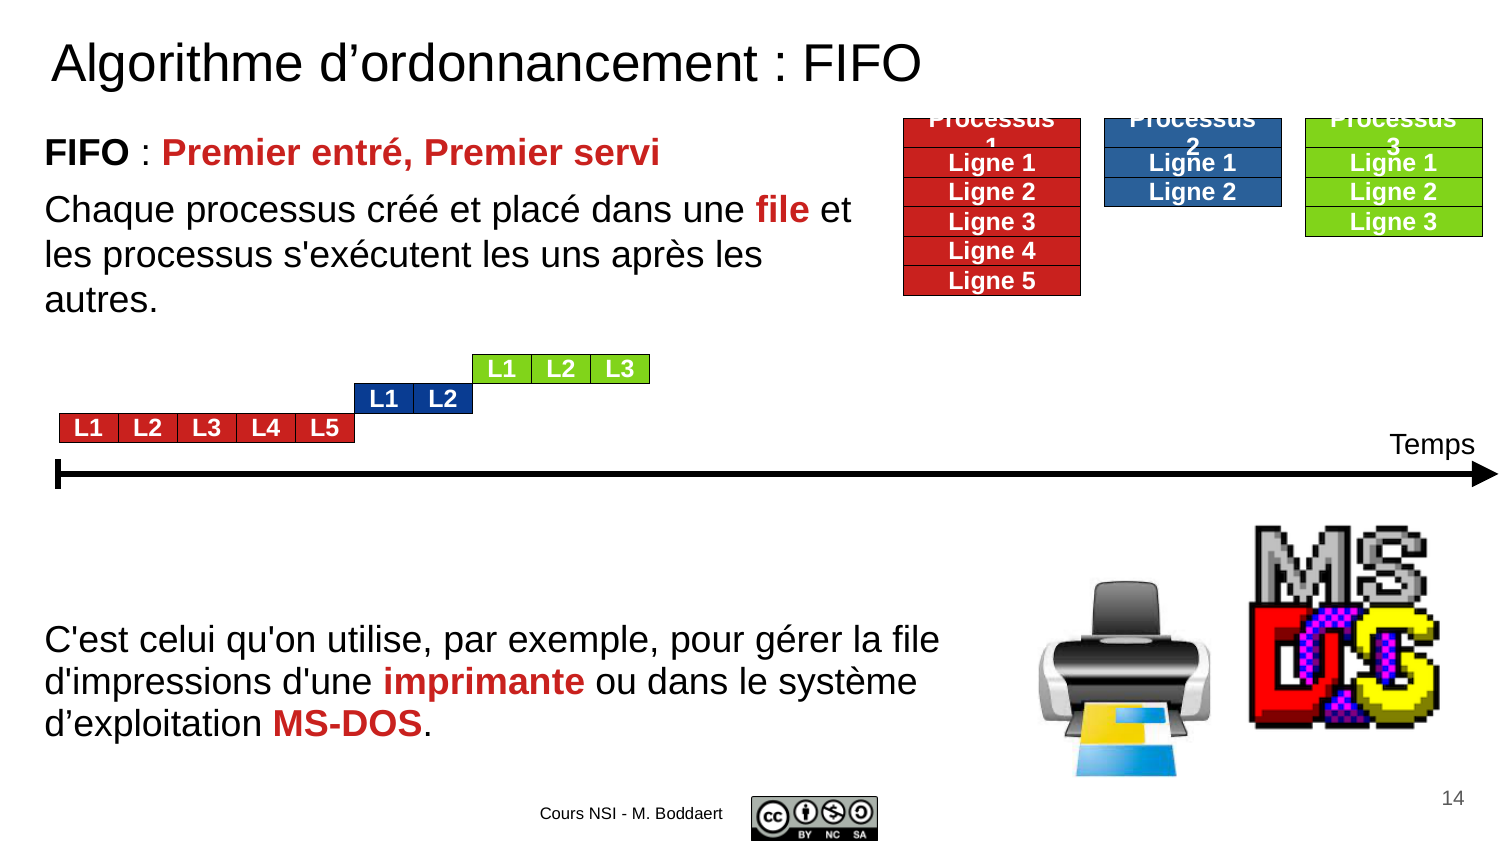

# Algorithme d’ordonnancement : FIFO
Processus 1
Processus 2
Processus 3
FIFO : Premier entré, Premier servi
Chaque processus créé et placé dans une file et les processus s'exécutent les uns après les autres.
Ligne 1
Ligne 1
Ligne 1
Ligne 1
Ligne 2
Ligne 2
Ligne 2
Ligne 3
Ligne 3
Ligne 4
Ligne 5
L1
L2
L3
L1
L2
L1
L2
L3
L4
L5
Temps
C'est celui qu'on utilise, par exemple, pour gérer la file d'impressions d'une imprimante ou dans le système d’exploitation MS-DOS.